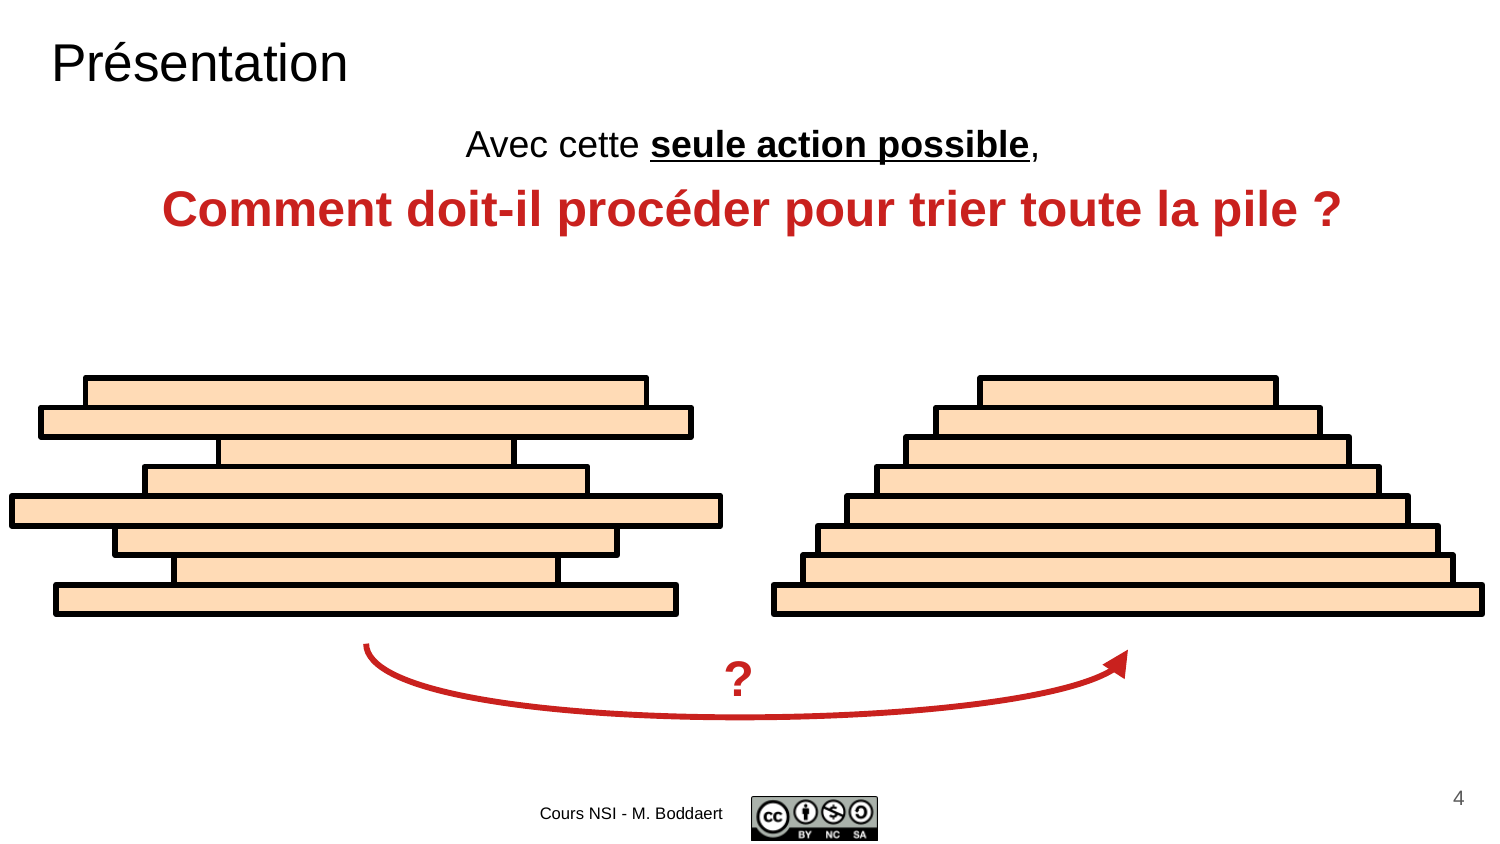

# Présentation
Avec cette seule action possible,
Comment doit-il procéder pour trier toute la pile ?
?